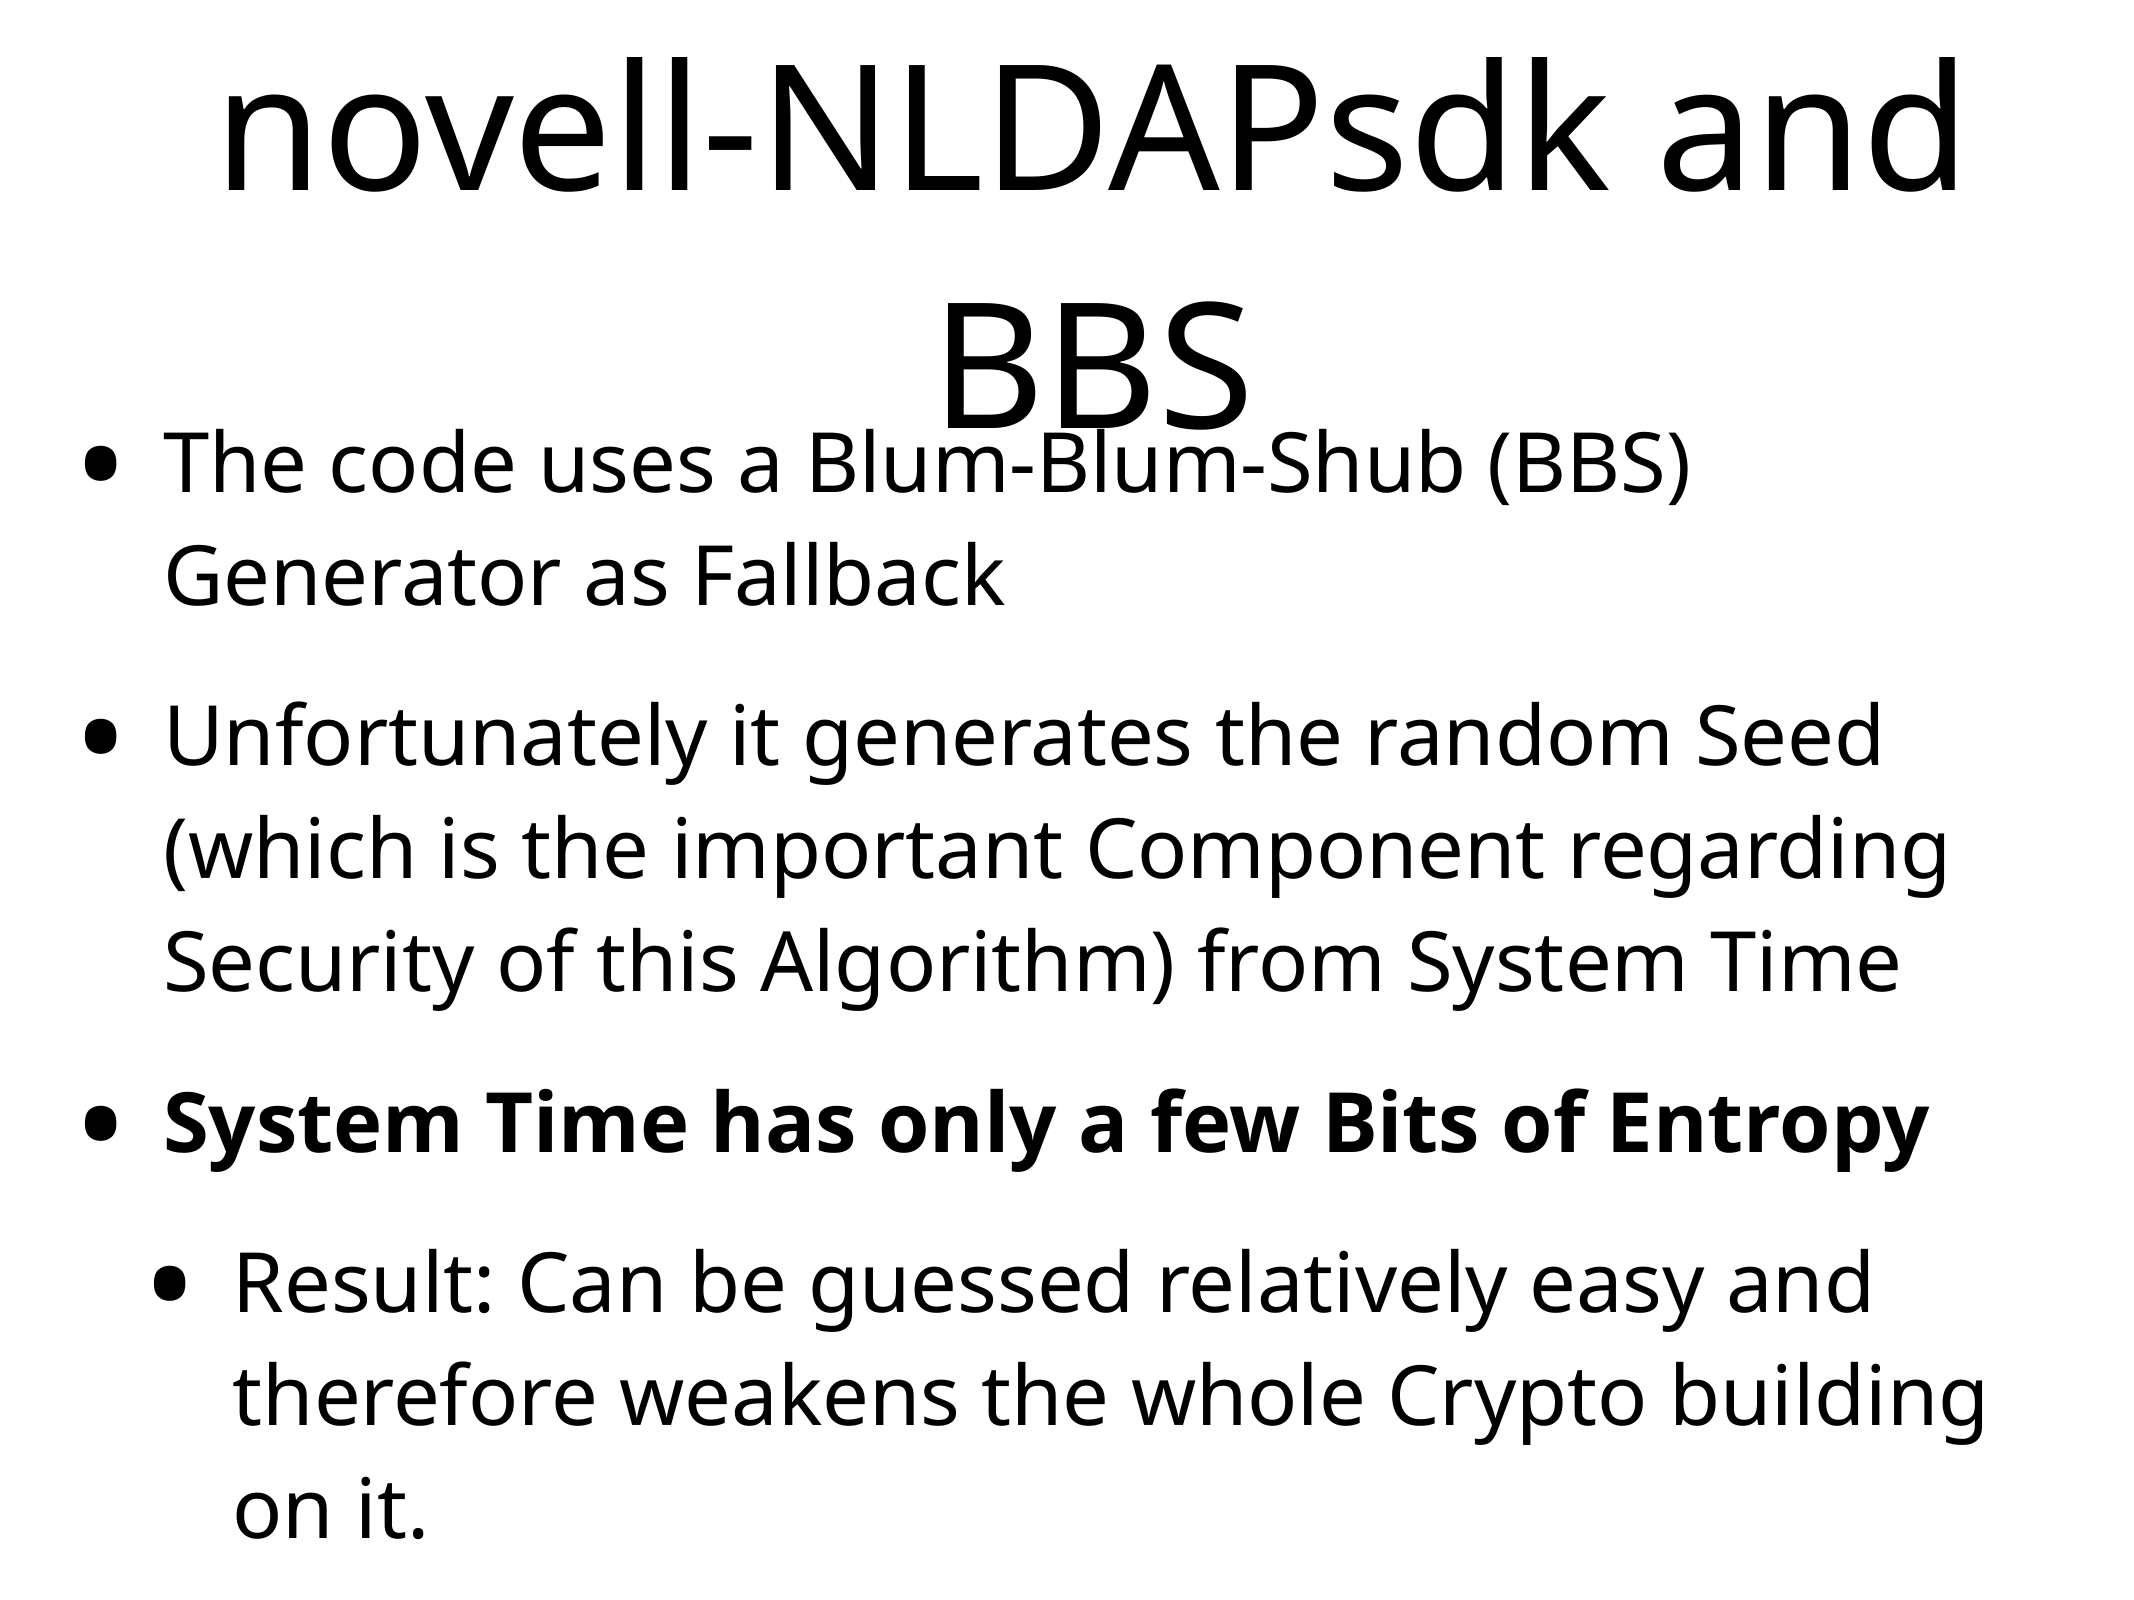

# novell-NLDAPsdk and BBS
The code uses a Blum-Blum-Shub (BBS) Generator as Fallback
Unfortunately it generates the random Seed (which is the important Component regarding Security of this Algorithm) from System Time
System Time has only a few Bits of Entropy
Result: Can be guessed relatively easy and therefore weakens the whole Crypto building on it.